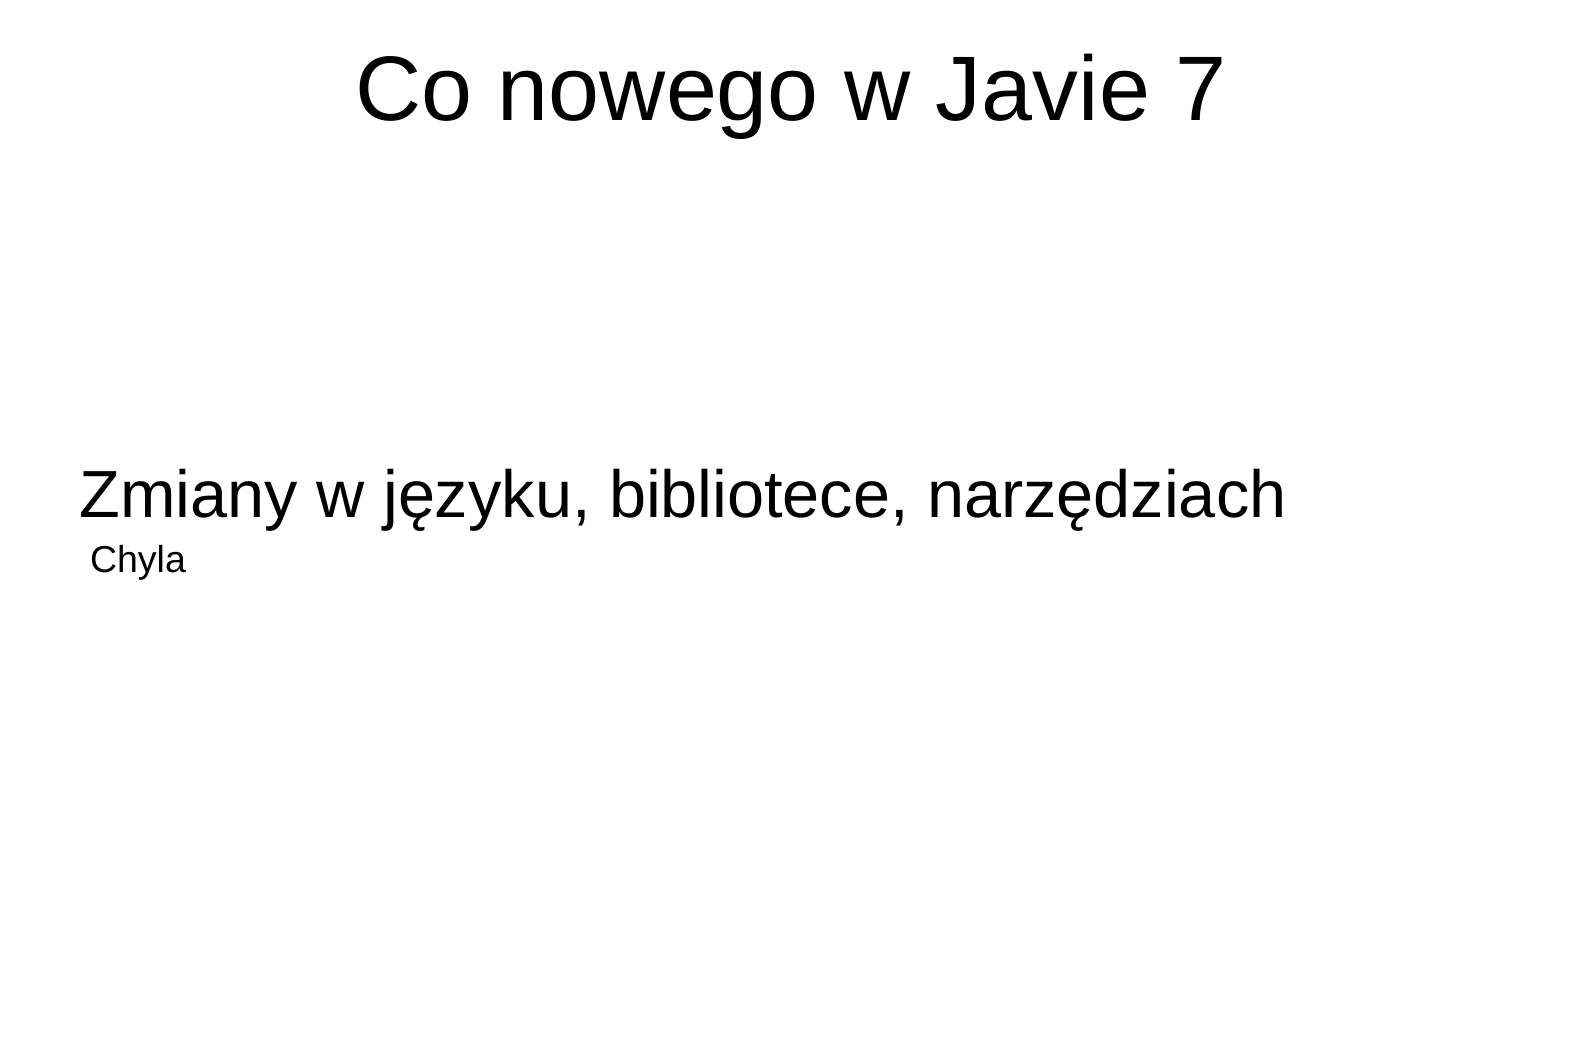

# Co nowego w Javie 7
Zmiany w języku, bibliotece, narzędziach
 Chyla